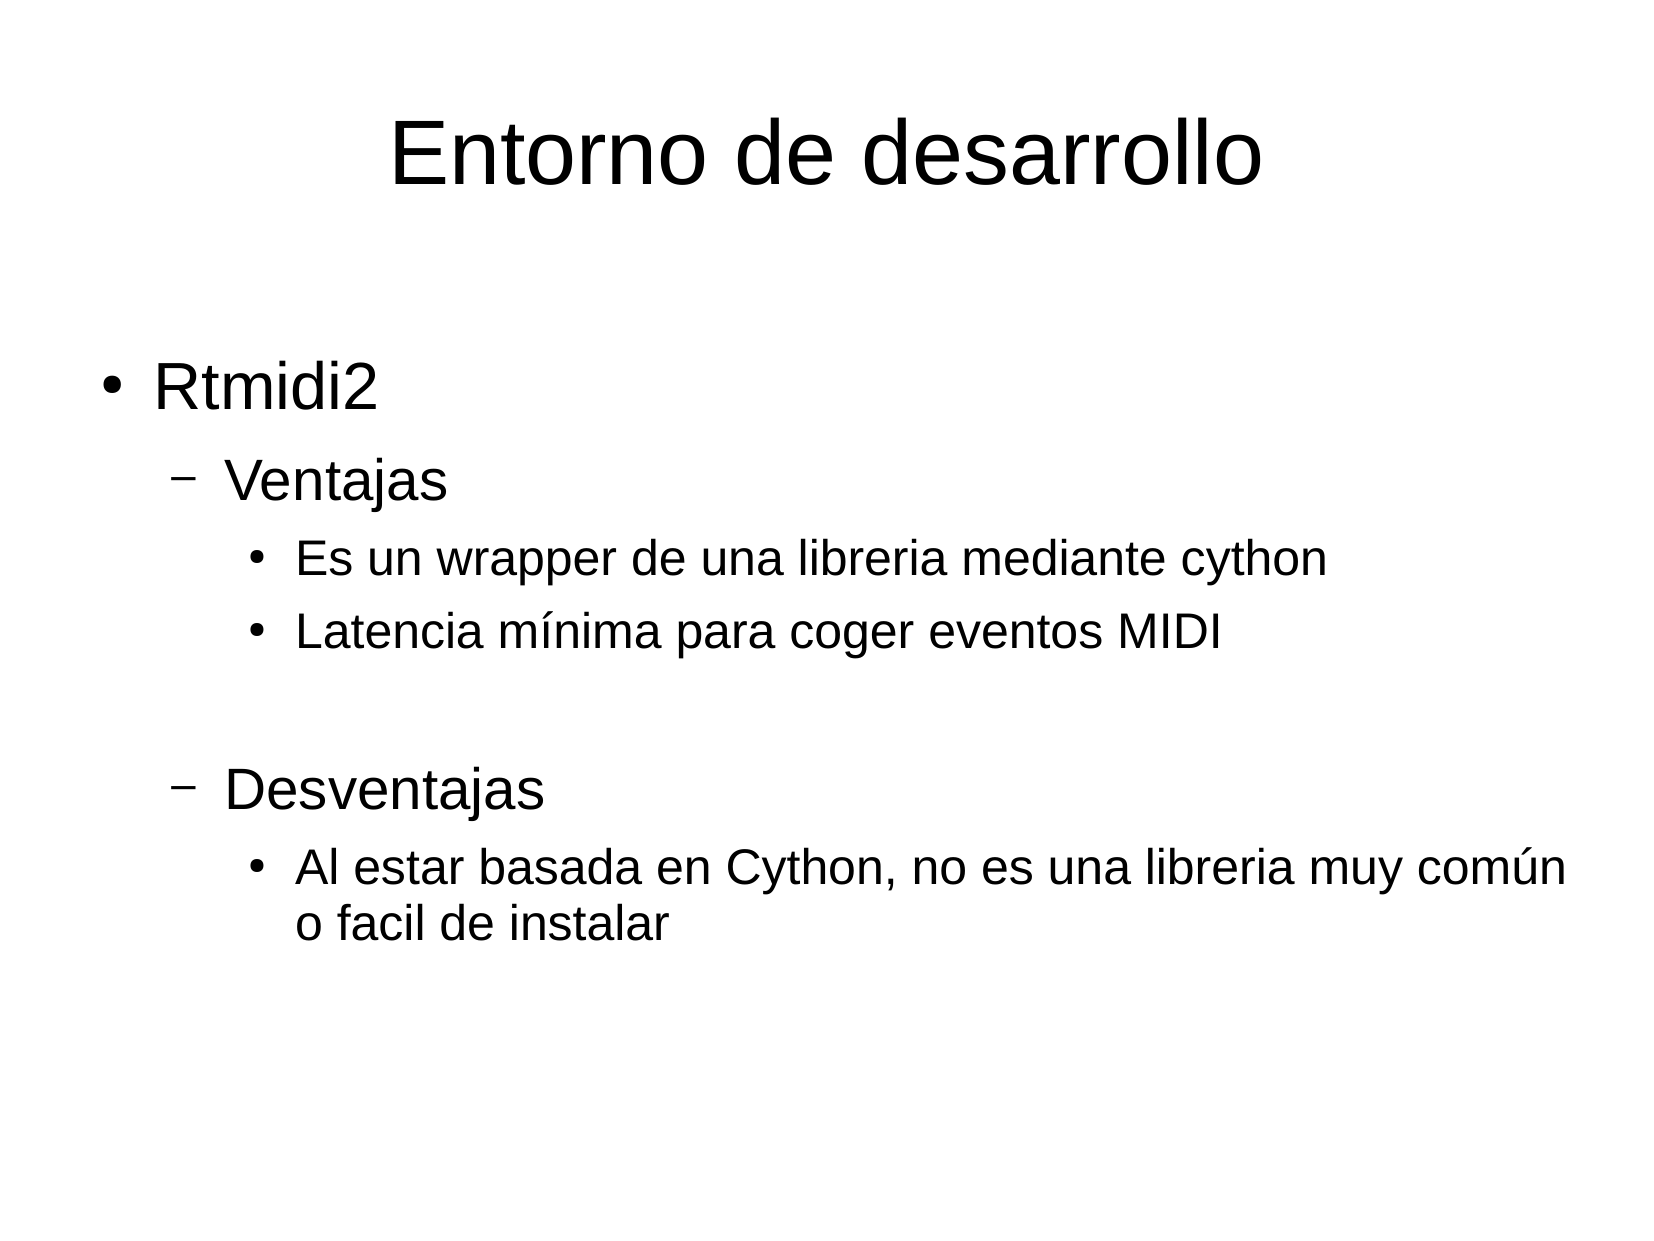

# Entorno de desarrollo
Rtmidi2
Ventajas
Es un wrapper de una libreria mediante cython
Latencia mínima para coger eventos MIDI
Desventajas
Al estar basada en Cython, no es una libreria muy común o facil de instalar